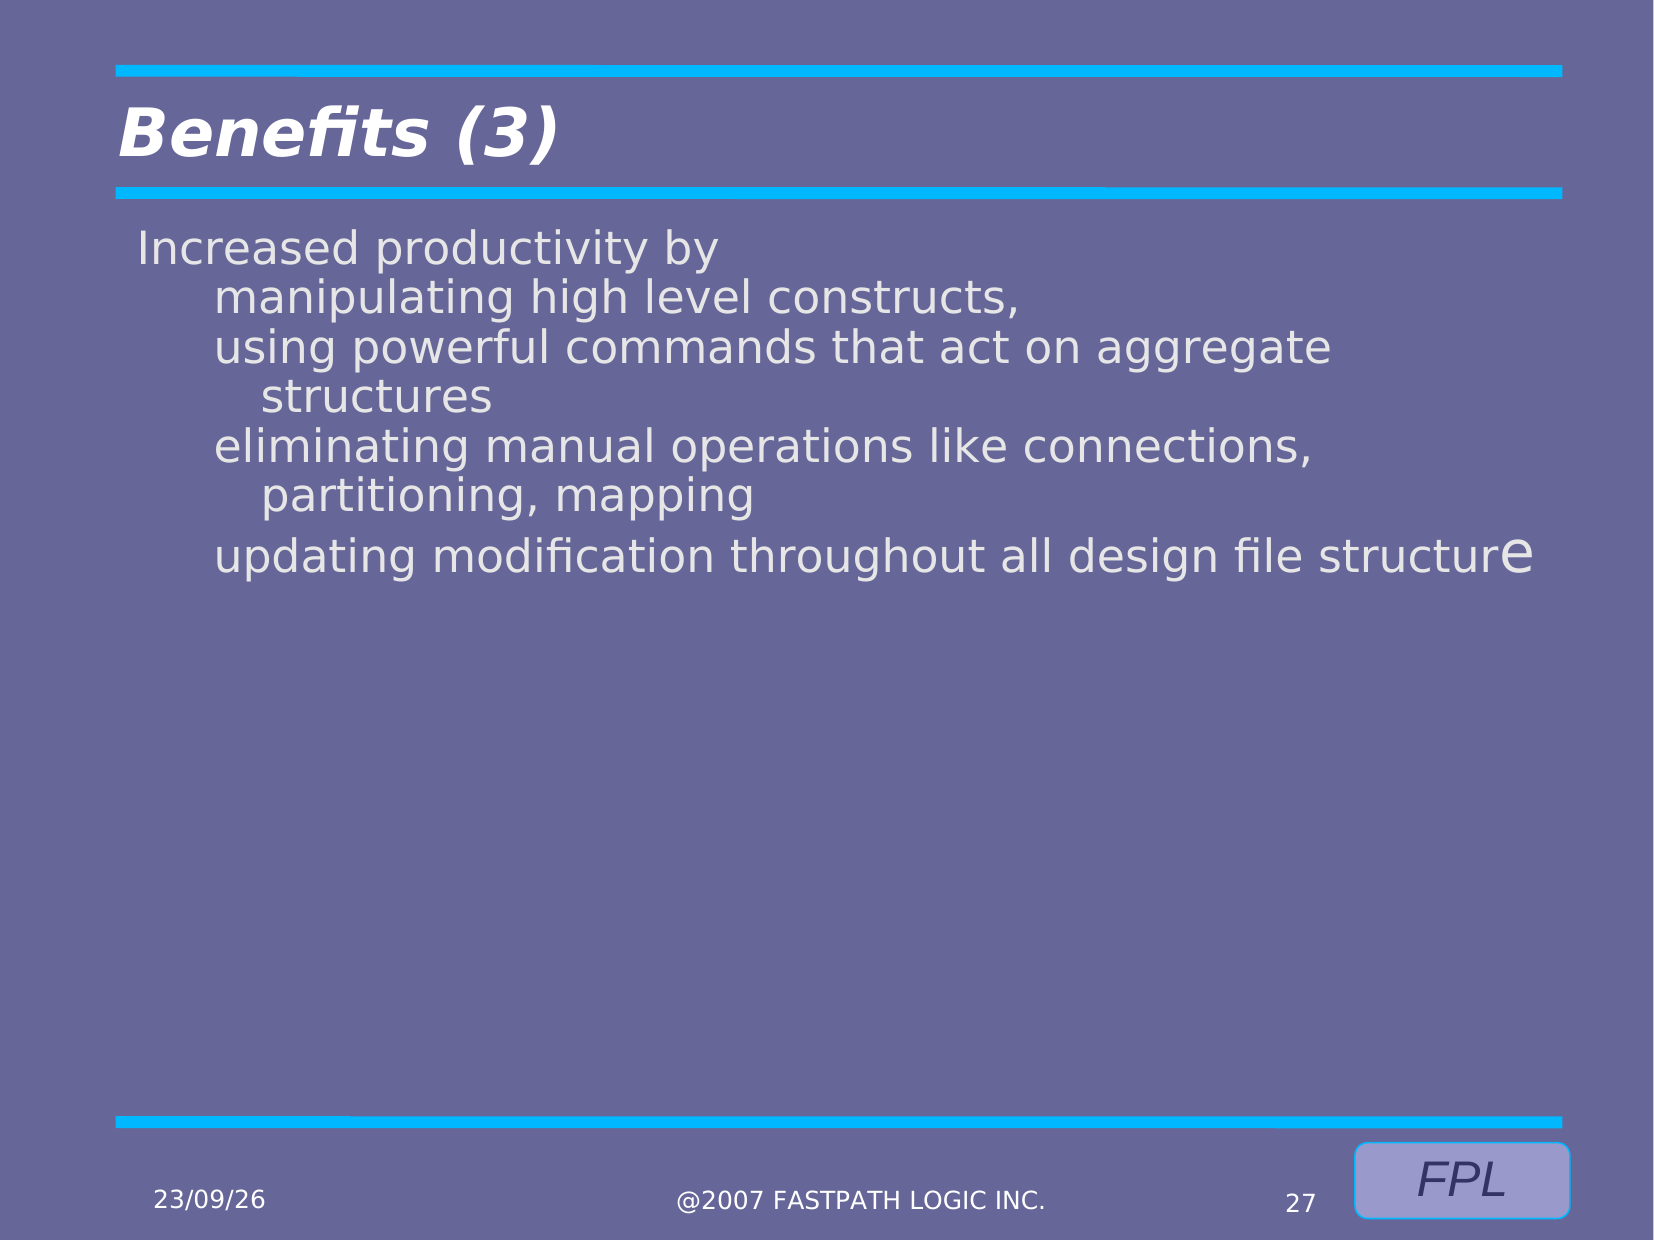

# Benefits (3)‏
Increased productivity by
manipulating high level constructs,
using powerful commands that act on aggregate structures
eliminating manual operations like connections, partitioning, mapping
updating modification throughout all design file structure
27